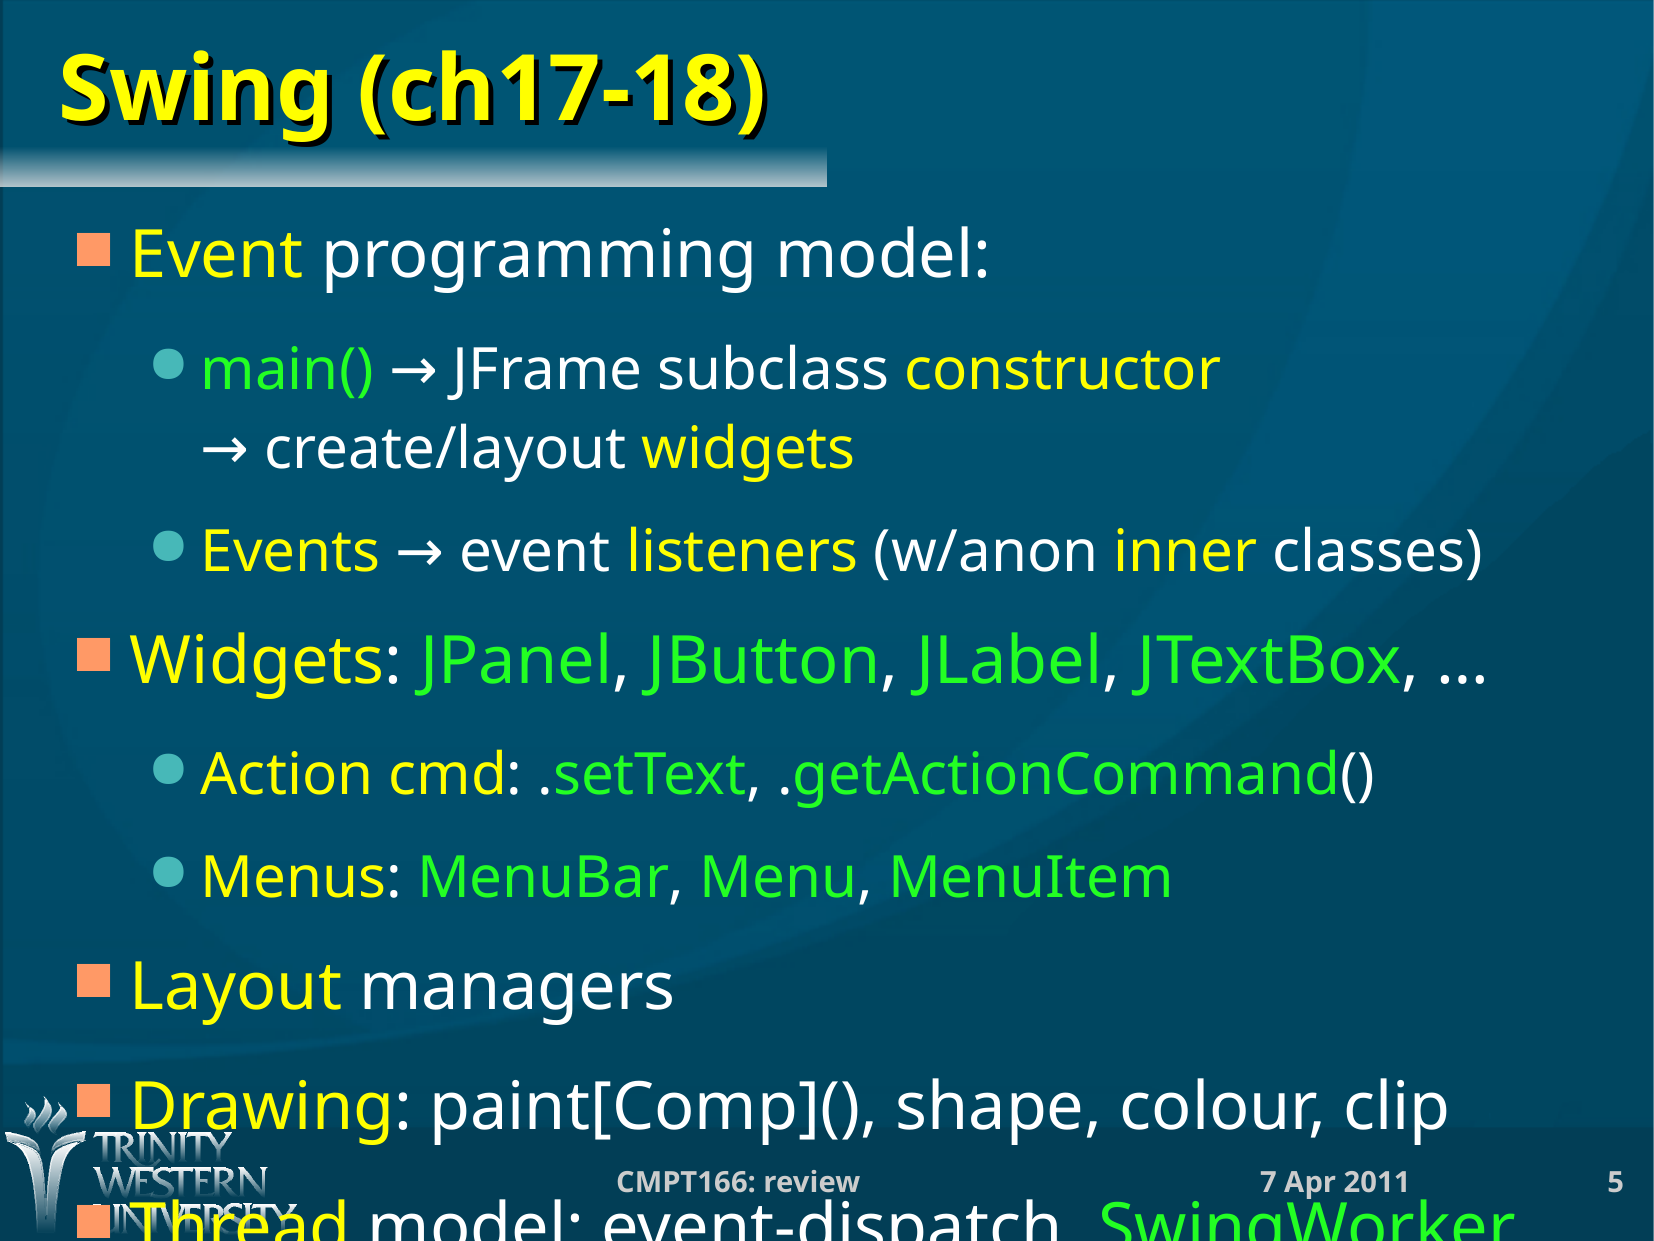

# Swing (ch17-18)
Event programming model:
main() → JFrame subclass constructor
→ create/layout widgets
Events → event listeners (w/anon inner classes)
Widgets: JPanel, JButton, JLabel, JTextBox, …
Action cmd: .setText, .getActionCommand()
Menus: MenuBar, Menu, MenuItem
Layout managers
Drawing: paint[Comp](), shape, colour, clip
Thread model: event-dispatch, SwingWorker
CMPT166: review
7 Apr 2011
5